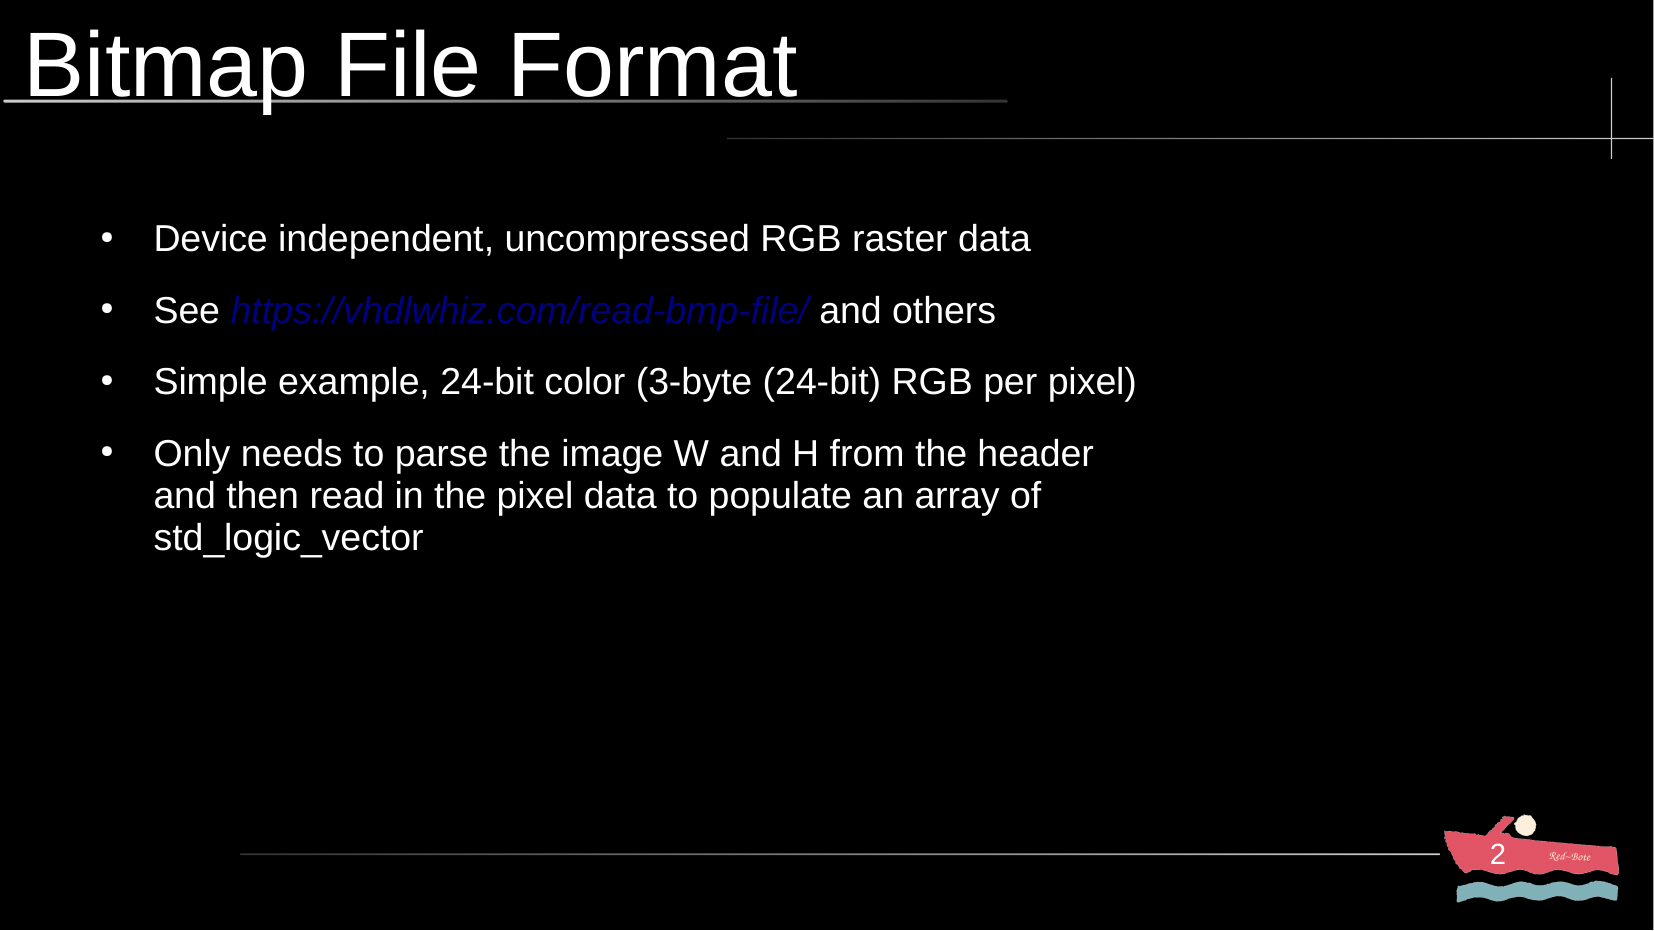

# Bitmap File Format
Device independent, uncompressed RGB raster data
See https://vhdlwhiz.com/read-bmp-file/ and others
Simple example, 24-bit color (3-byte (24-bit) RGB per pixel)
Only needs to parse the image W and H from the header and then read in the pixel data to populate an array of std_logic_vector
2